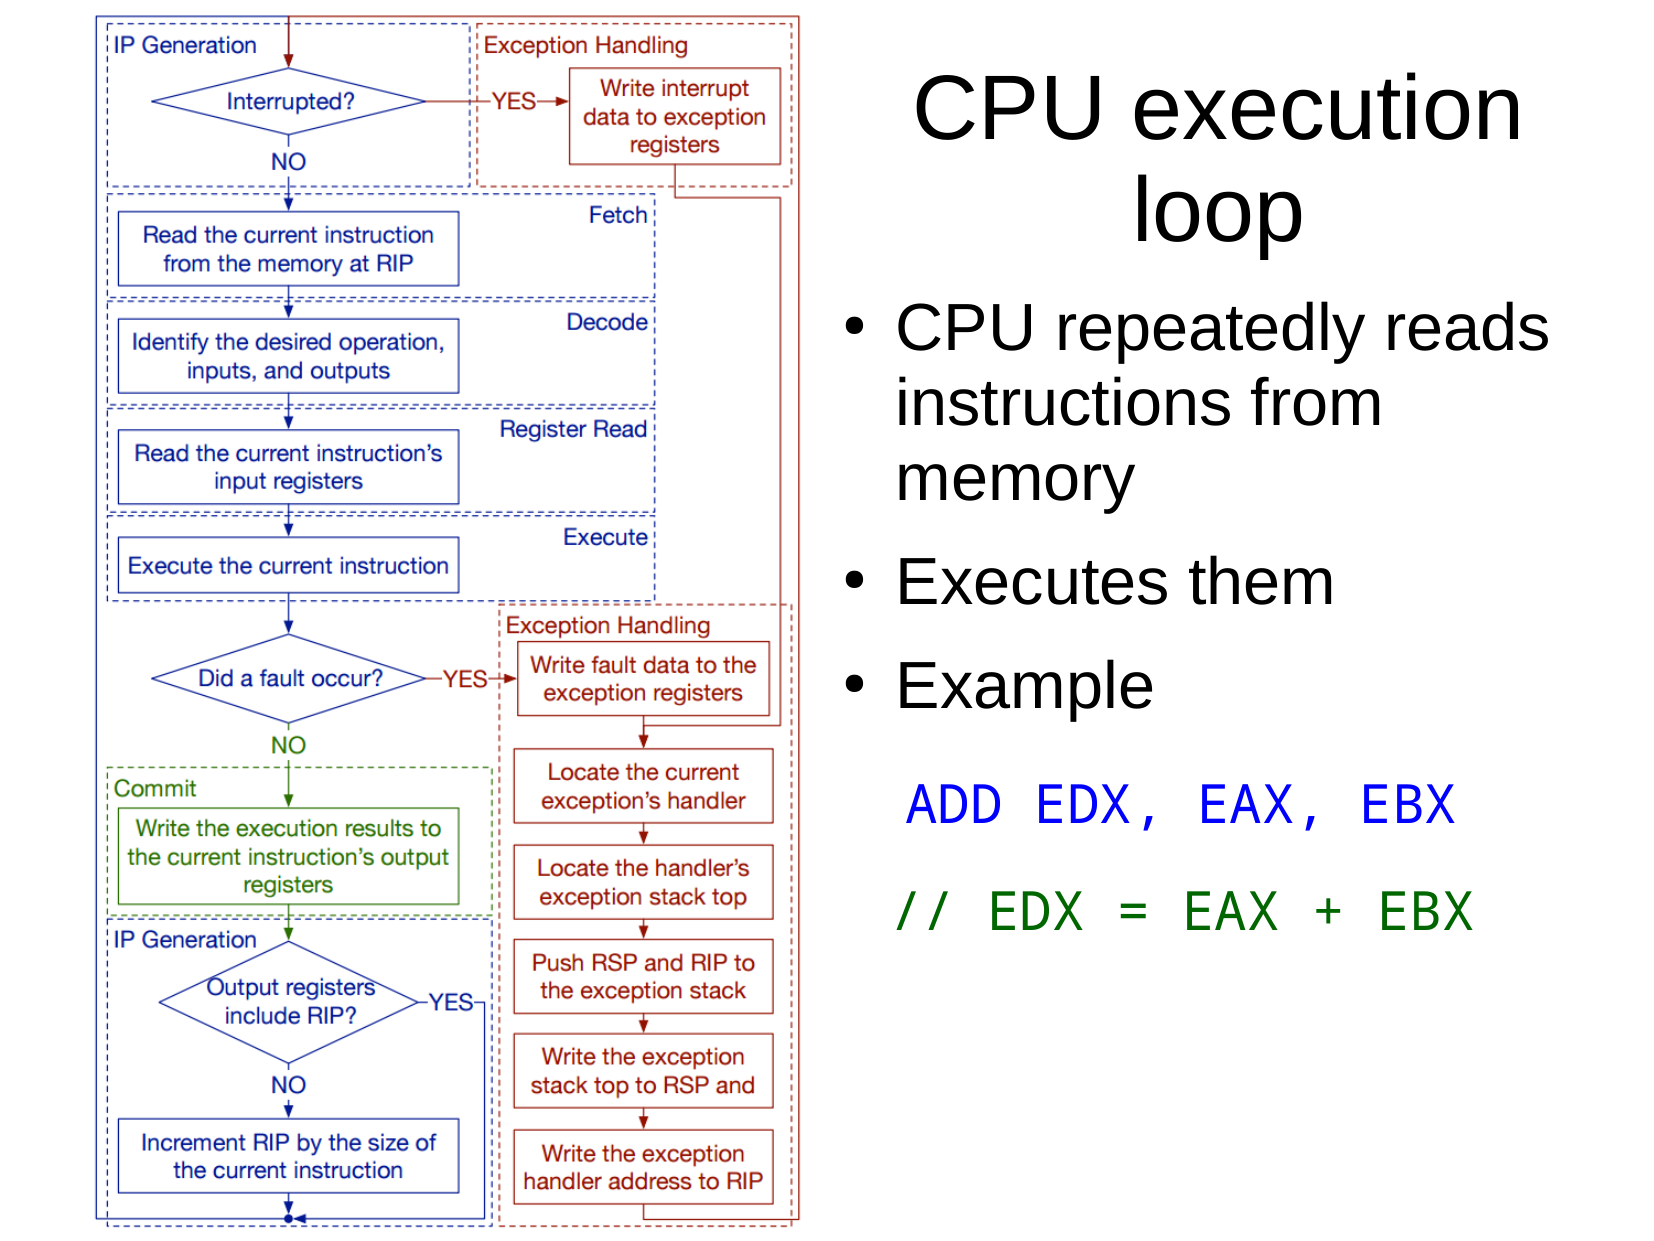

# CPU execution loop
CPU repeatedly reads instructions from memory
Executes them
Example
 ADD EDX, EAX, EBX
 // EDX = EAX + EBX